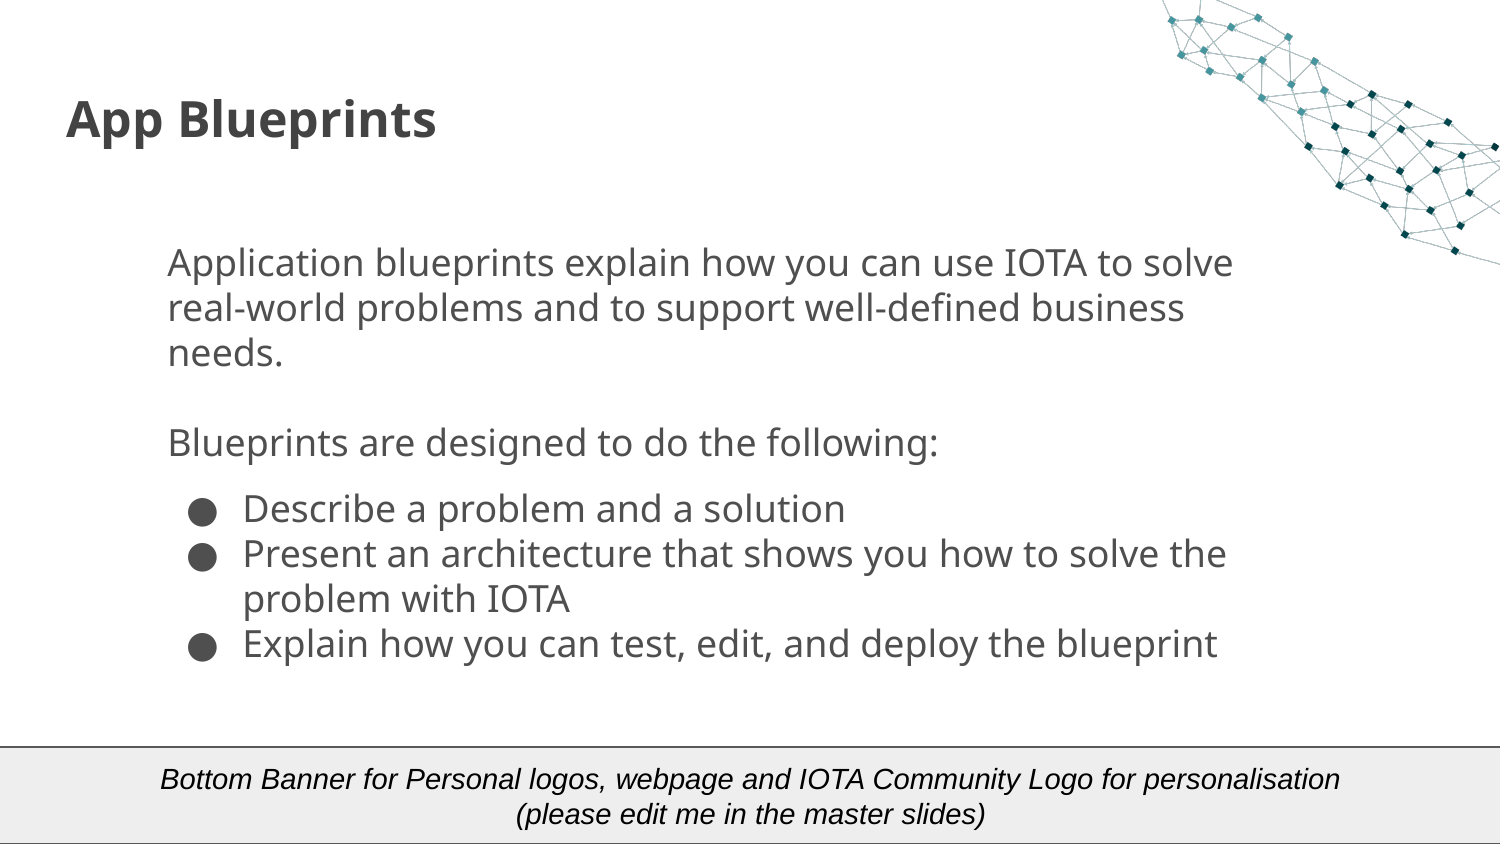

# App Blueprints
Application blueprints explain how you can use IOTA to solve real-world problems and to support well-defined business needs.
Blueprints are designed to do the following:
Describe a problem and a solution
Present an architecture that shows you how to solve the problem with IOTA
Explain how you can test, edit, and deploy the blueprint